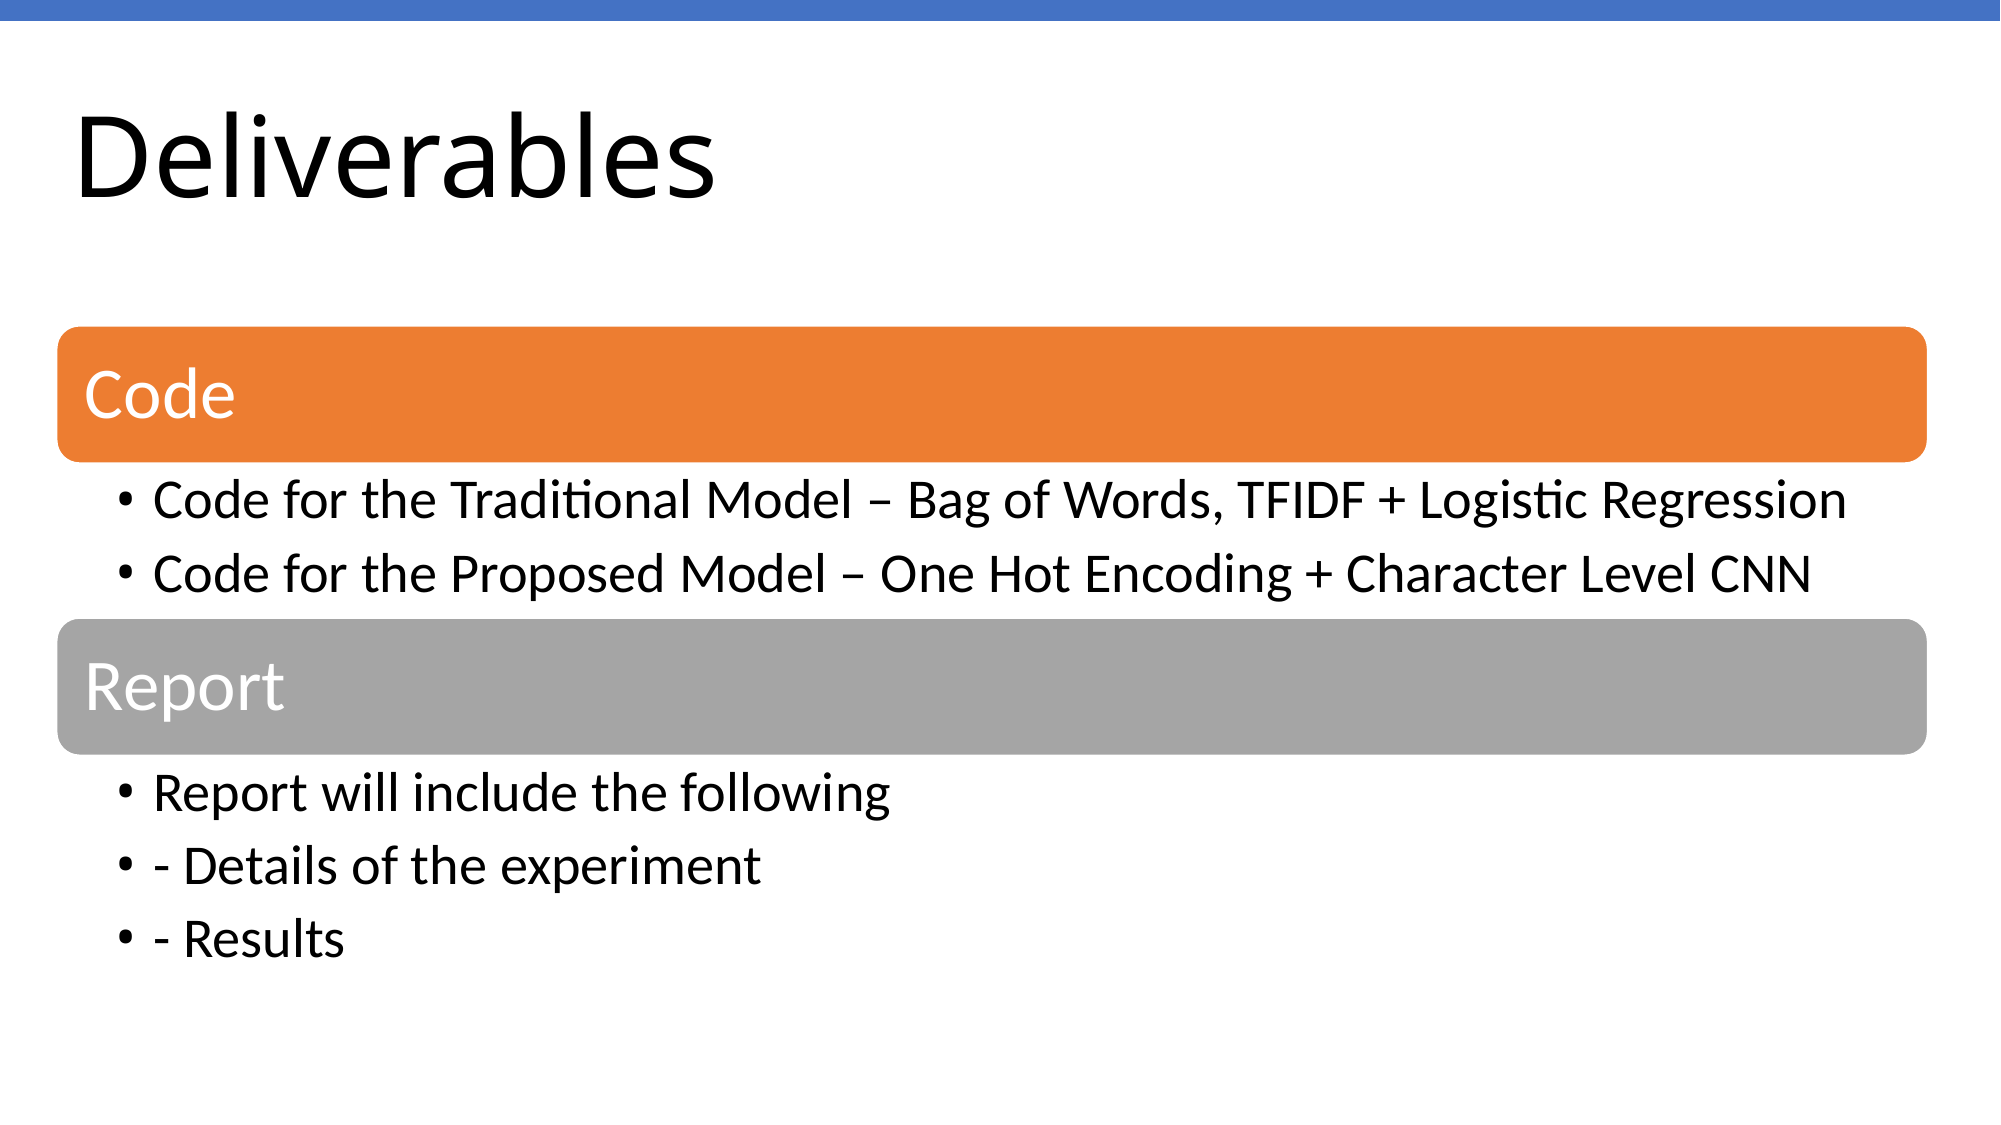

# Deliverables
Code
Code for the Traditional Model – Bag of Words, TFIDF + Logistic Regression
Code for the Proposed Model – One Hot Encoding + Character Level CNN
Report
Report will include the following
- Details of the experiment
- Results